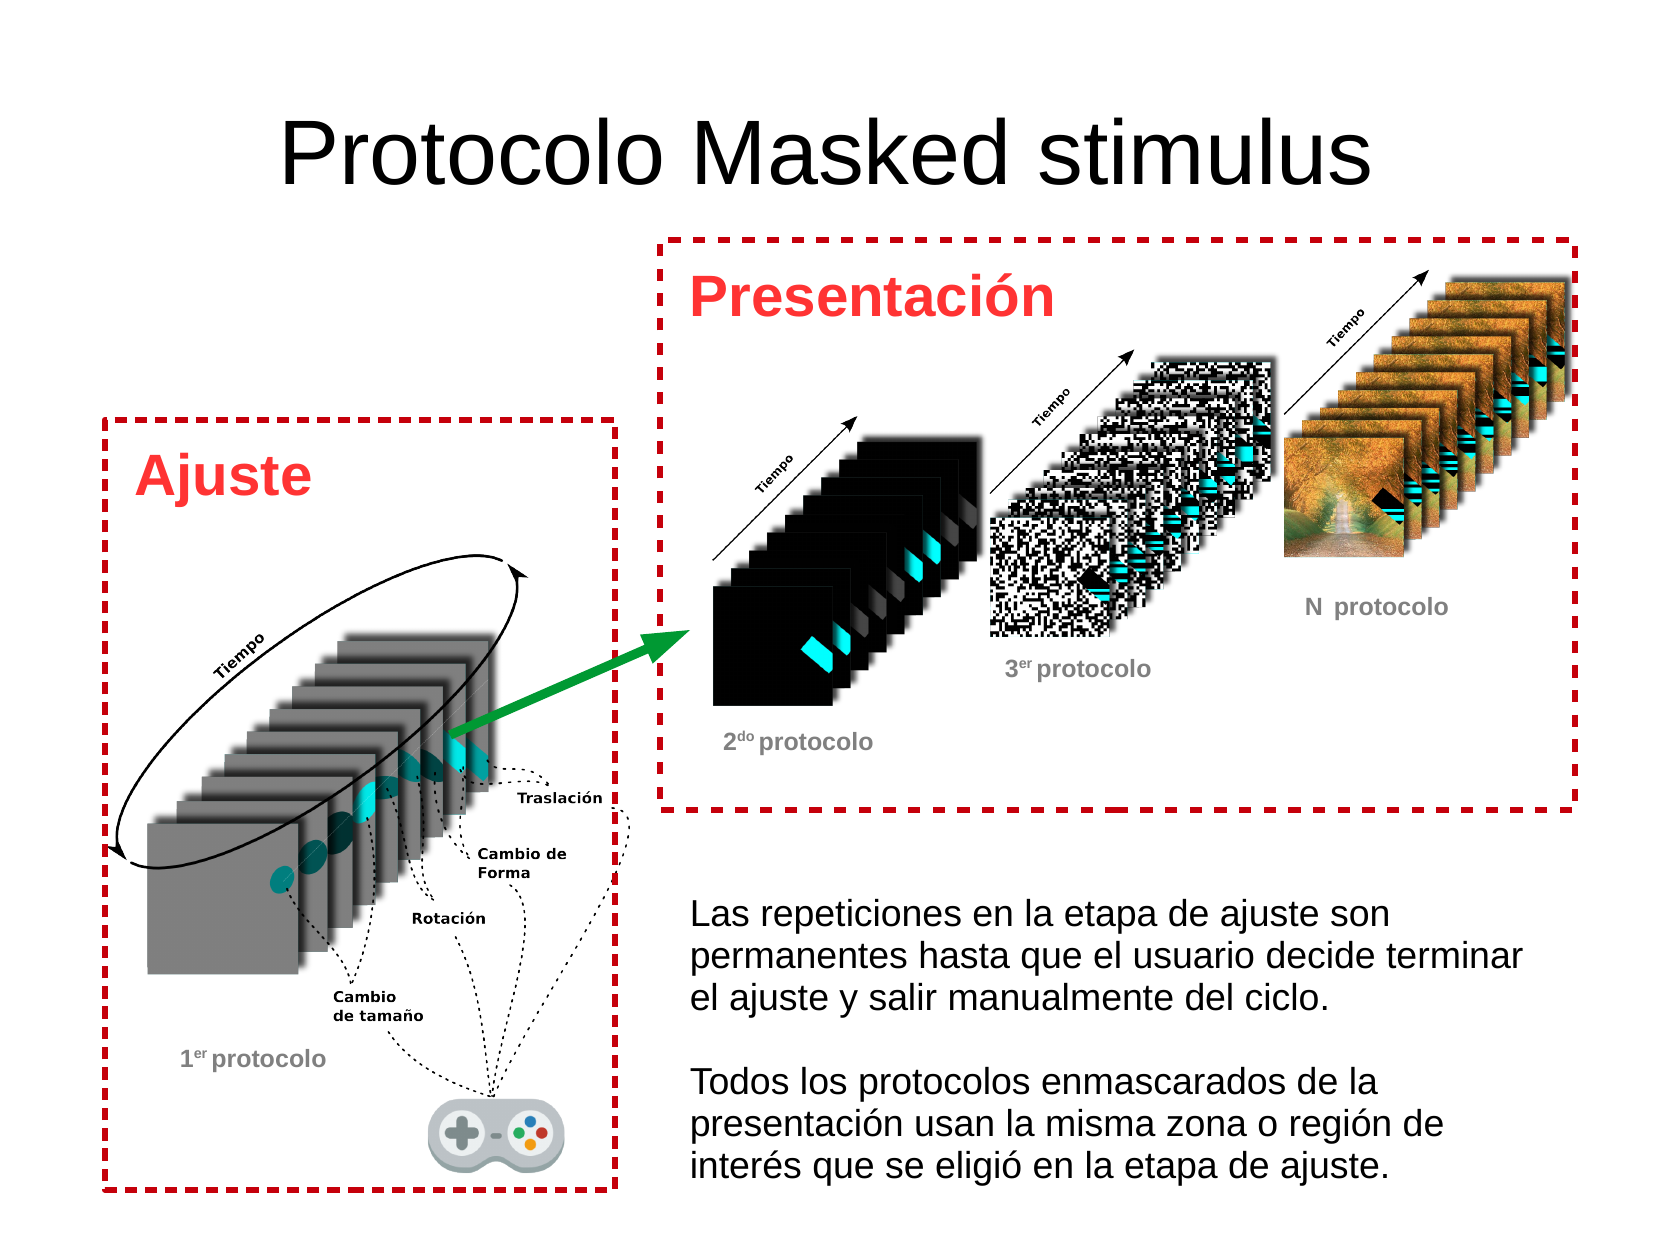

# Protocolo Masked stimulus
Presentación
Ajuste
N protocolo
3er protocolo
2do protocolo
Las repeticiones en la etapa de ajuste son permanentes hasta que el usuario decide terminar el ajuste y salir manualmente del ciclo.
Todos los protocolos enmascarados de la presentación usan la misma zona o región de interés que se eligió en la etapa de ajuste.
1er protocolo